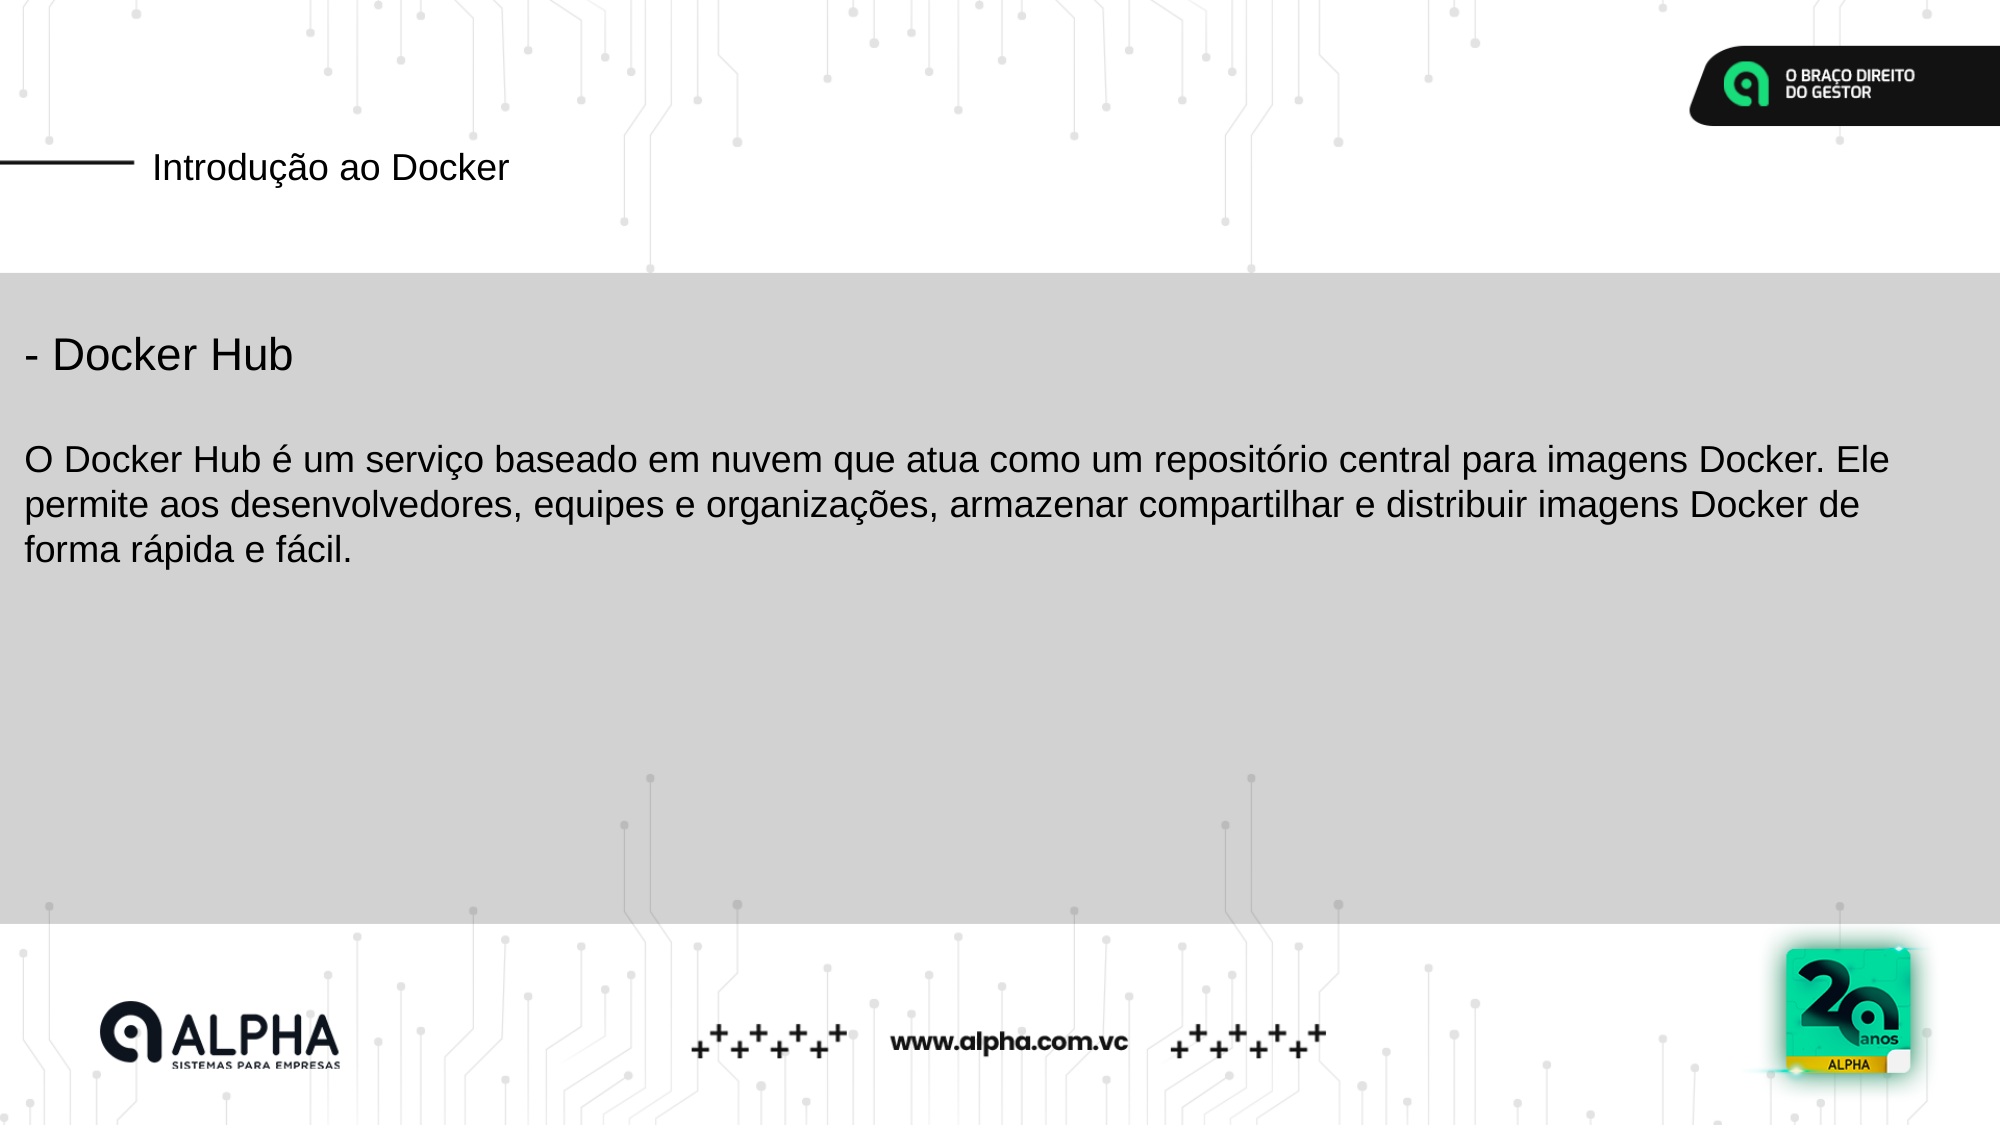

Introdução ao Docker
- Docker Hub
O Docker Hub é um serviço baseado em nuvem que atua como um repositório central para imagens Docker. Ele permite aos desenvolvedores, equipes e organizações, armazenar compartilhar e distribuir imagens Docker de forma rápida e fácil.